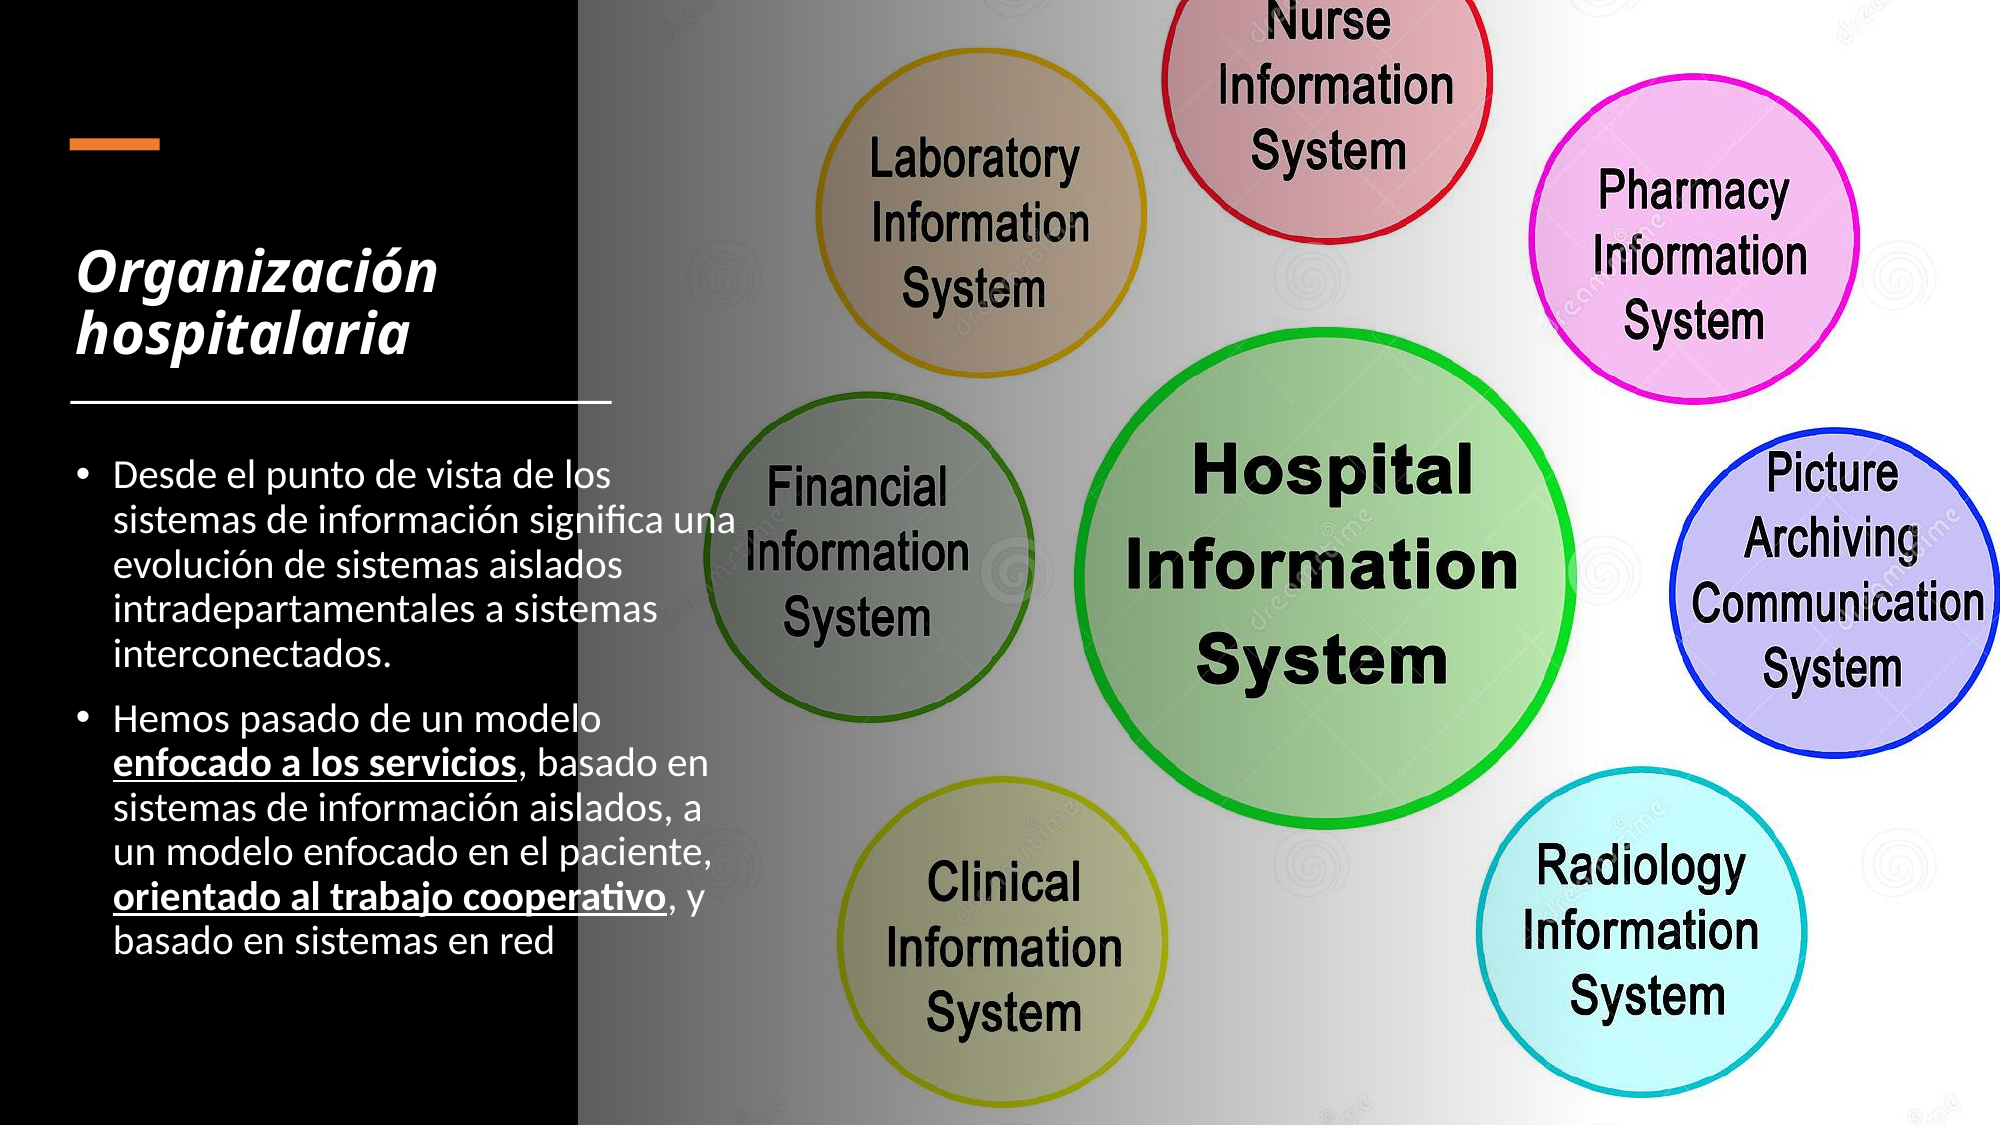

# Organización hospitalaria
Desde el punto de vista de los sistemas de información significa una evolución de sistemas aislados intradepartamentales a sistemas interconectados.
Hemos pasado de un modelo enfocado a los servicios, basado en sistemas de información aislados, a un modelo enfocado en el paciente, orientado al trabajo cooperativo, y basado en sistemas en red